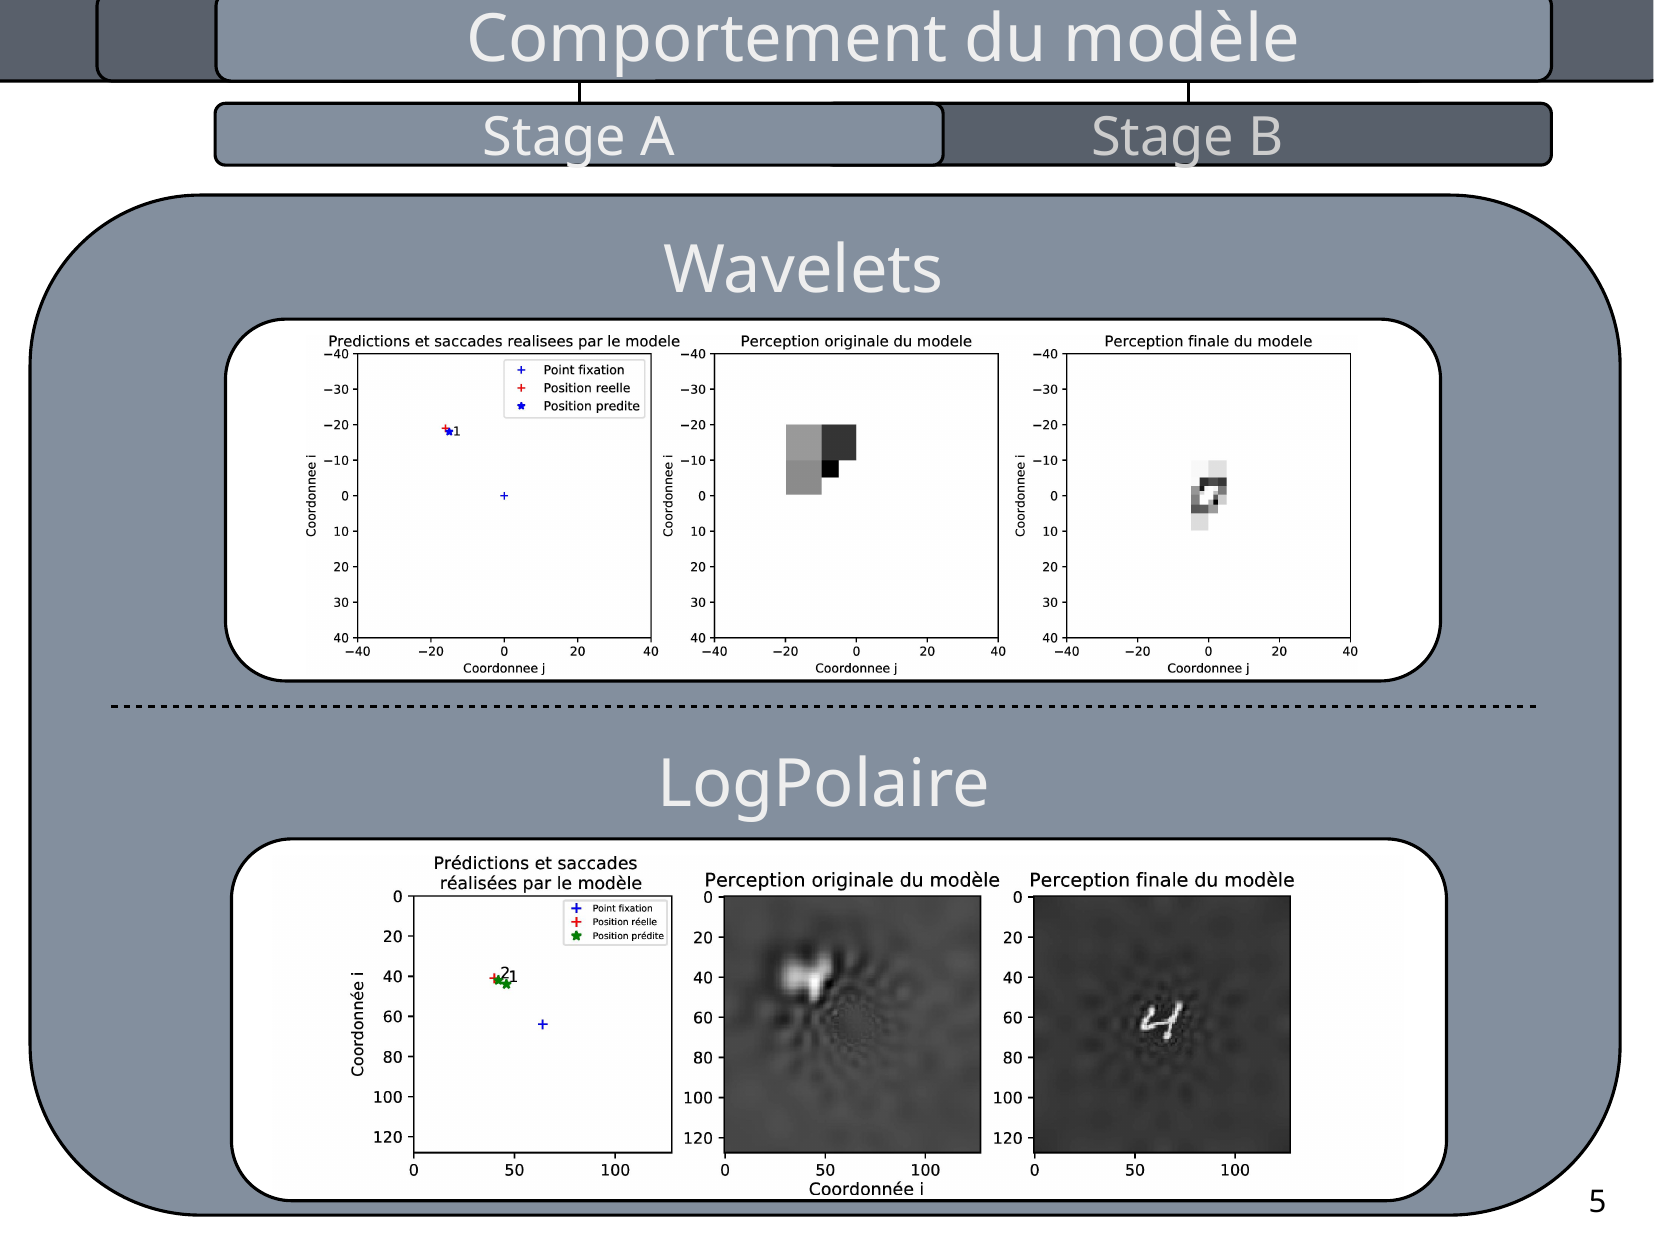

Vision
Implémentation
Comportement du modèle
Perspectives
Stage A
Stage B
Wavelets
LogPolaire
5